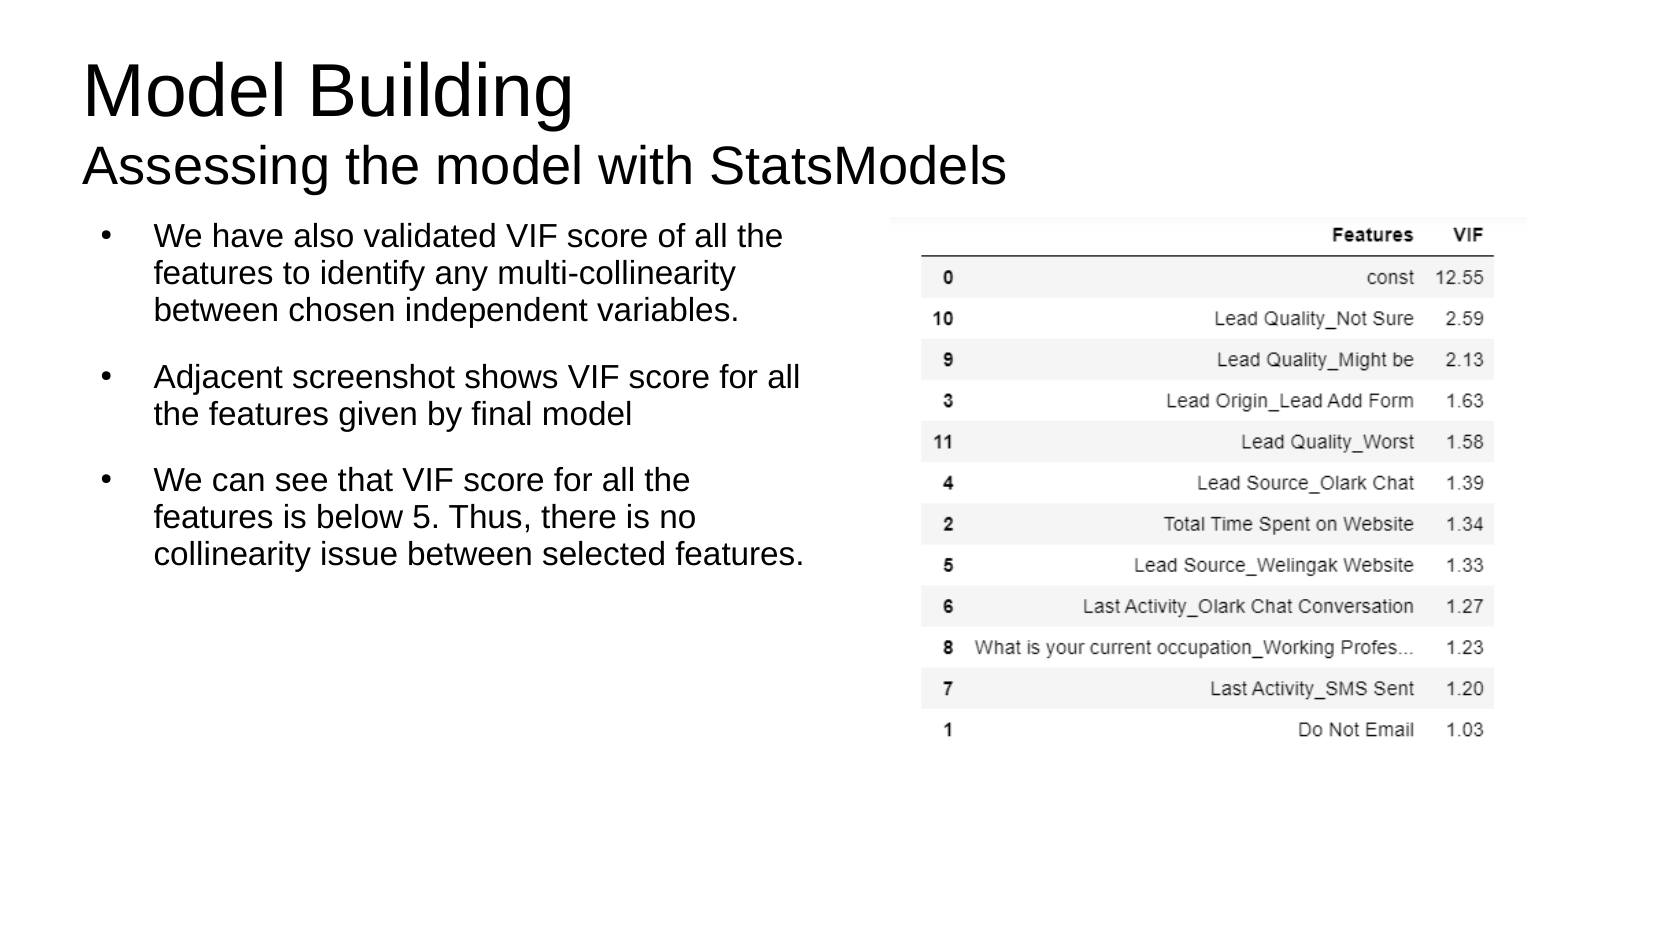

# Model Building Assessing the model with StatsModels
We have also validated VIF score of all the features to identify any multi-collinearity between chosen independent variables.
Adjacent screenshot shows VIF score for all the features given by final model
We can see that VIF score for all the features is below 5. Thus, there is no collinearity issue between selected features.